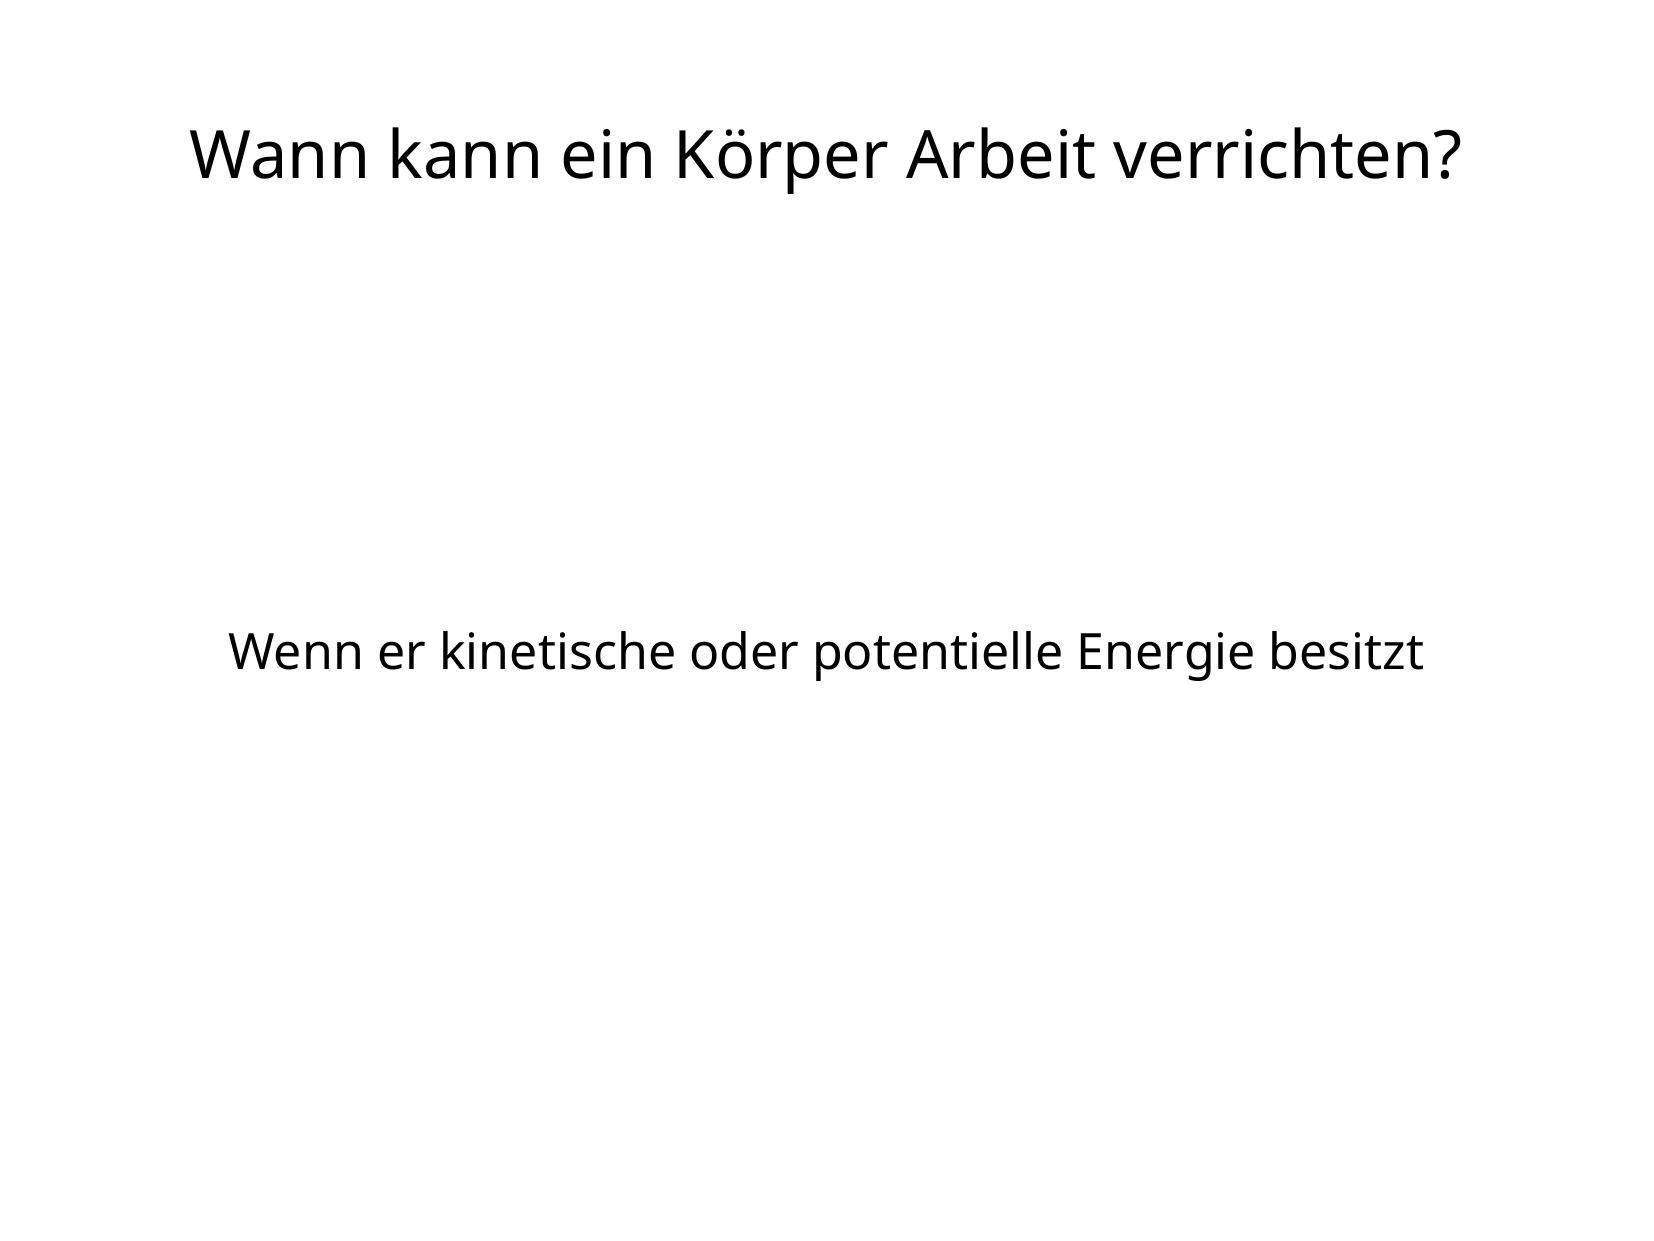

# Wann kann ein Körper Arbeit verrichten?
Wenn er kinetische oder potentielle Energie besitzt